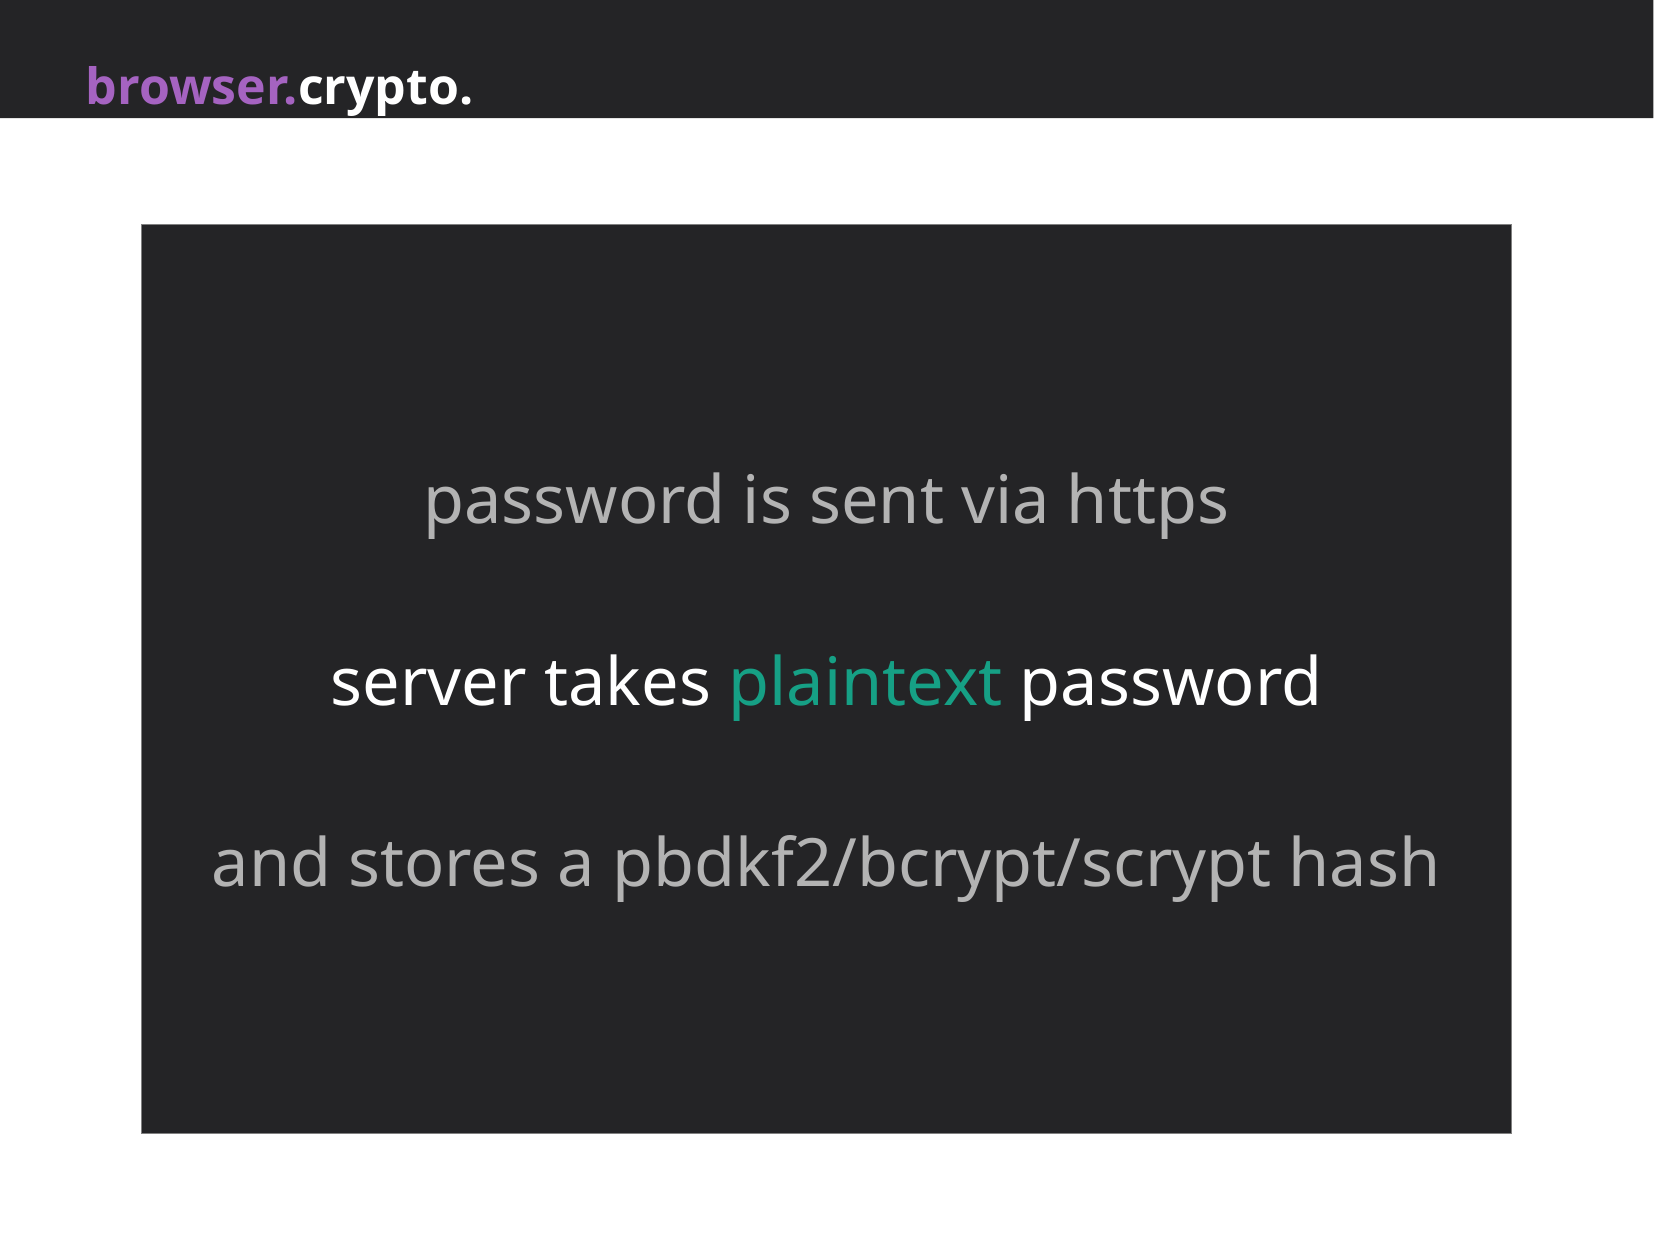

browser.crypto.
password is sent via https
server takes plaintext password
and stores a pbdkf2/bcrypt/scrypt hash